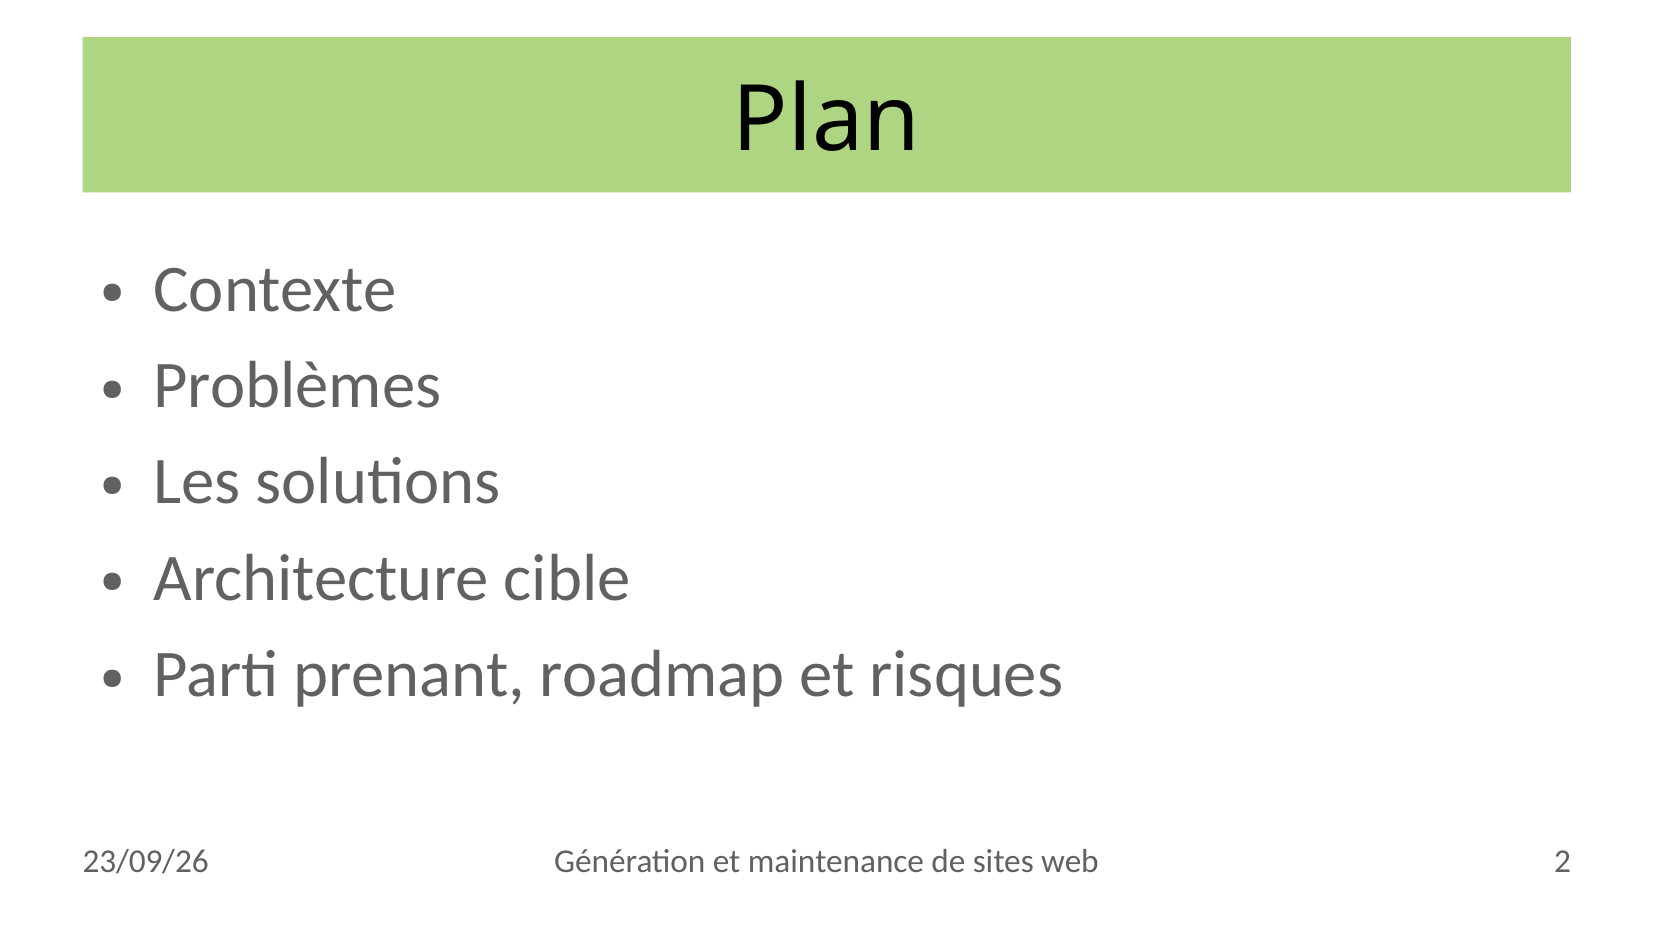

# Plan
Contexte
Problèmes
Les solutions
Architecture cible
Parti prenant, roadmap et risques
Génération et maintenance de sites web
2